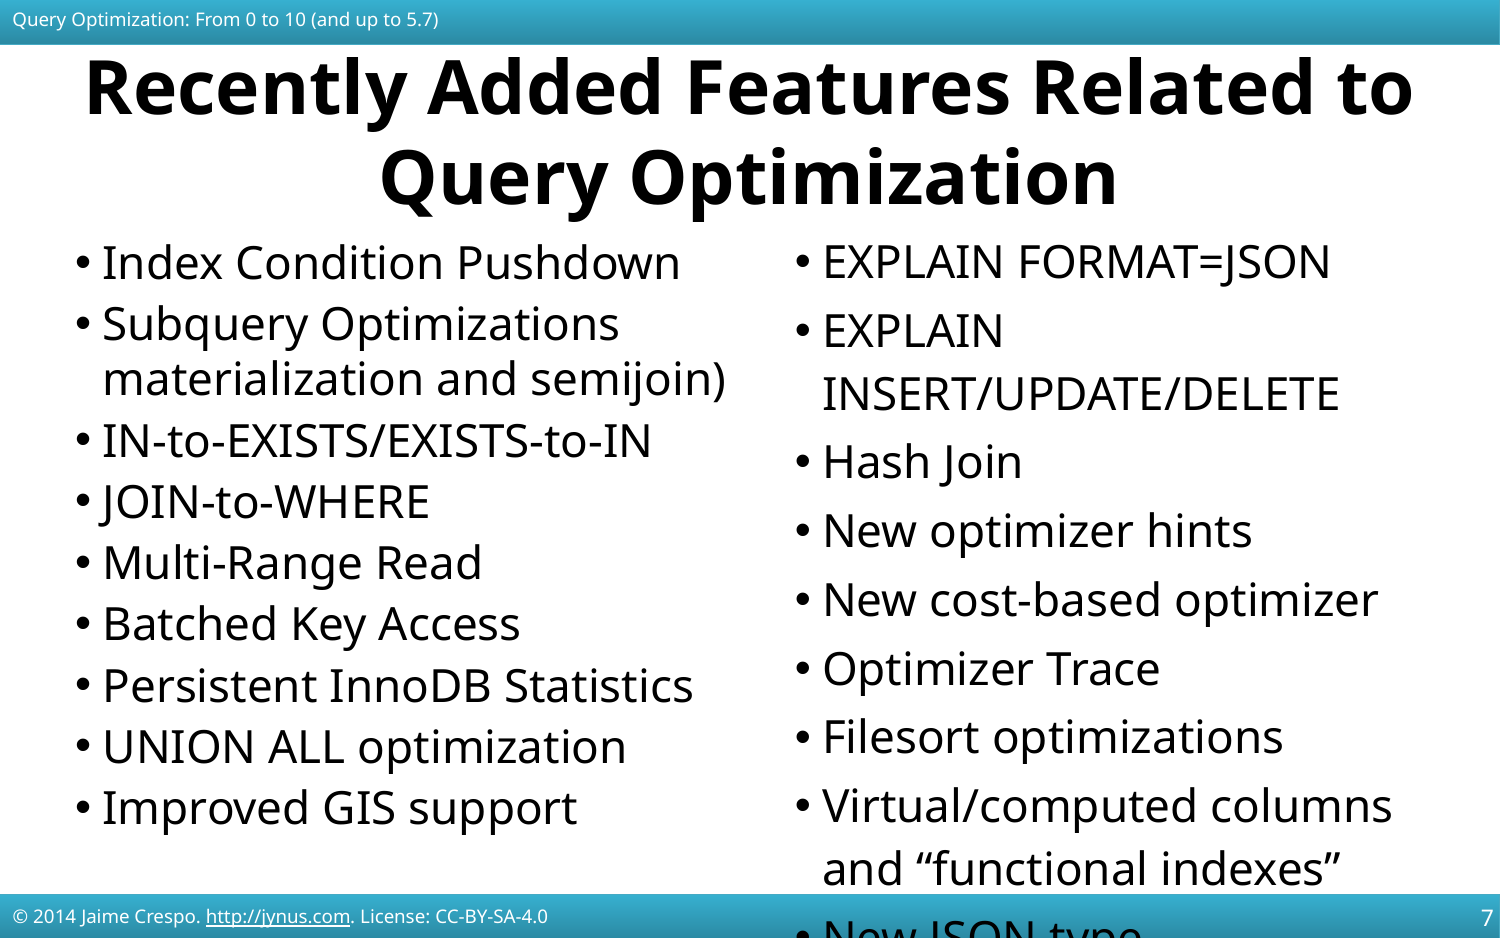

# Recently Added Features Related to Query Optimization
EXPLAIN FORMAT=JSON
EXPLAIN INSERT/UPDATE/DELETE
Hash Join
New optimizer hints
New cost-based optimizer
Optimizer Trace
Filesort optimizations
Virtual/computed columns and “functional indexes”
New JSON type
Index Condition Pushdown
Subquery Optimizations
materialization and semijoin)
IN-to-EXISTS/EXISTS-to-IN
JOIN-to-WHERE
Multi-Range Read
Batched Key Access
Persistent InnoDB Statistics
UNION ALL optimization
Improved GIS support